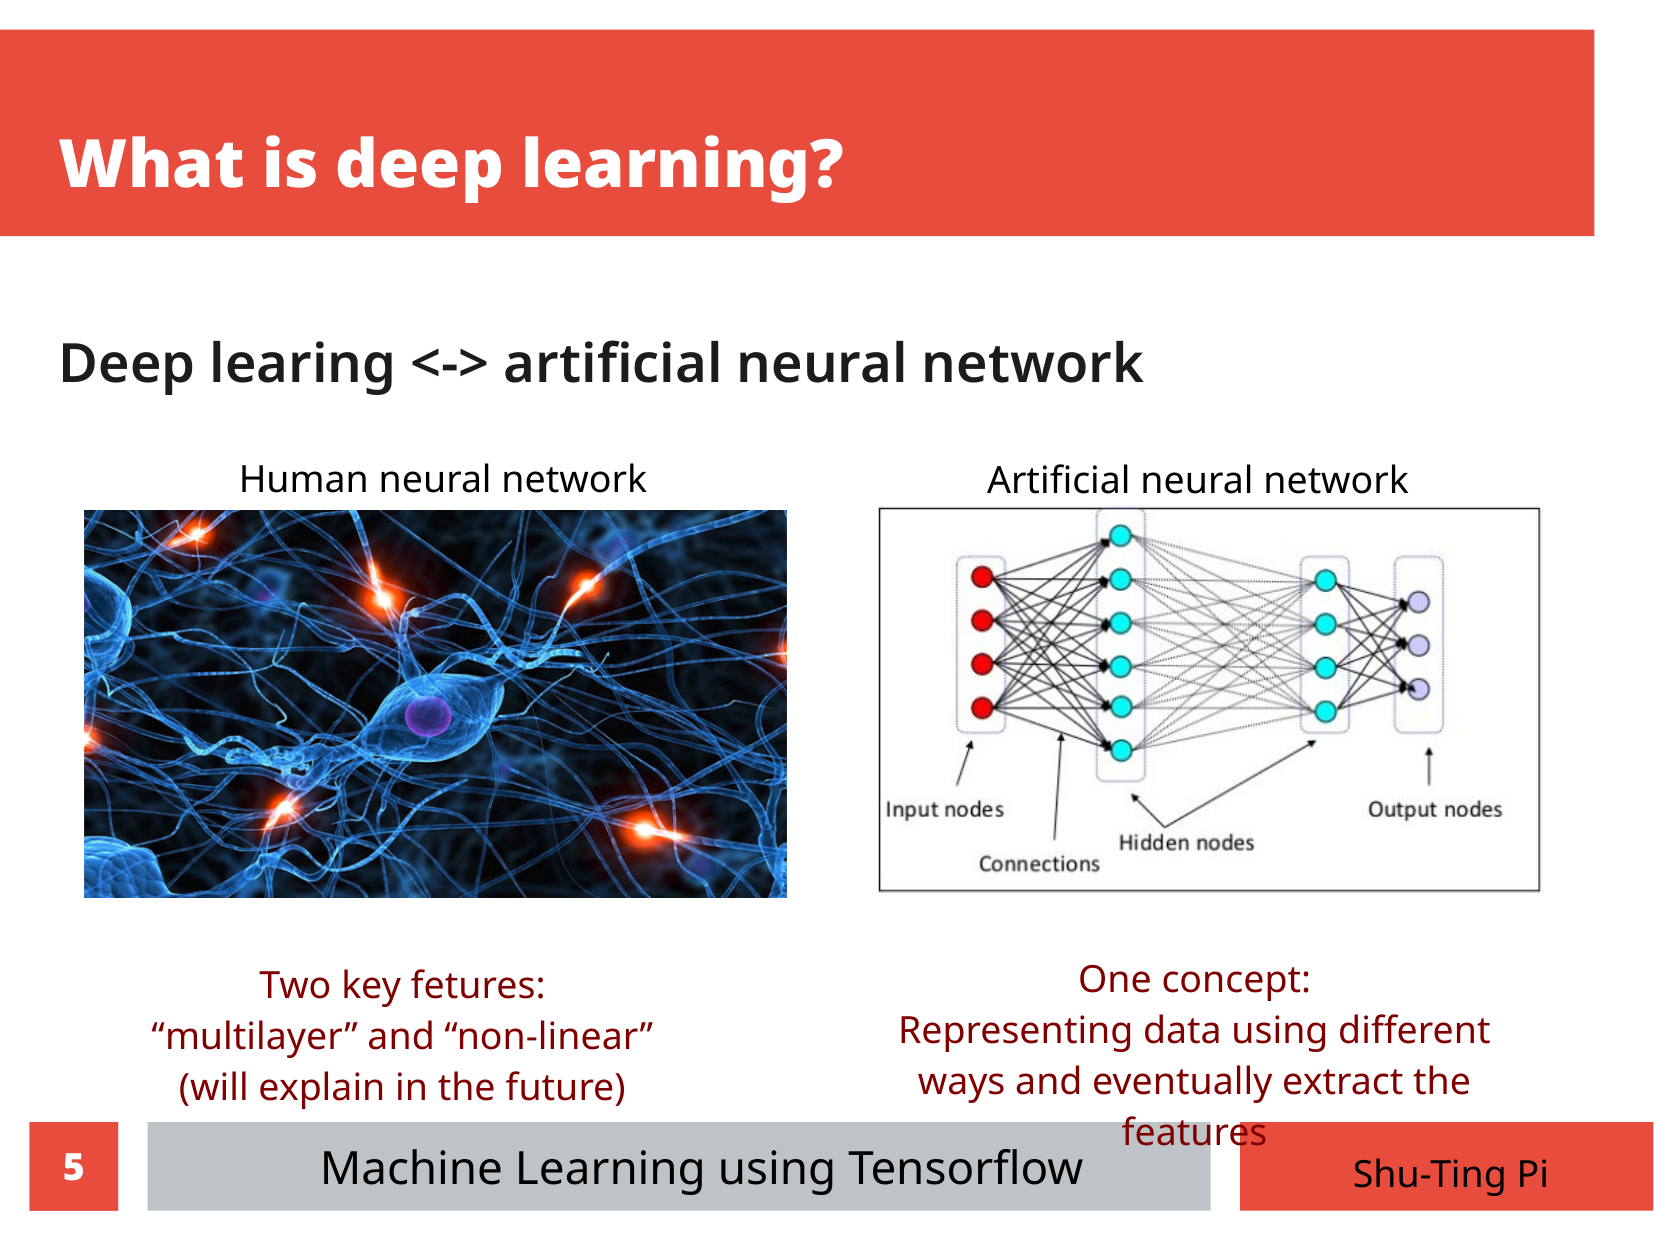

# What is deep learning?
Deep learing <-> artificial neural network
Human neural network
Artificial neural network
One concept:
Representing data using different ways and eventually extract the features
Two key fetures:
“multilayer” and “non-linear”
(will explain in the future)
5
Machine Learning using Tensorflow
Shu-Ting Pi